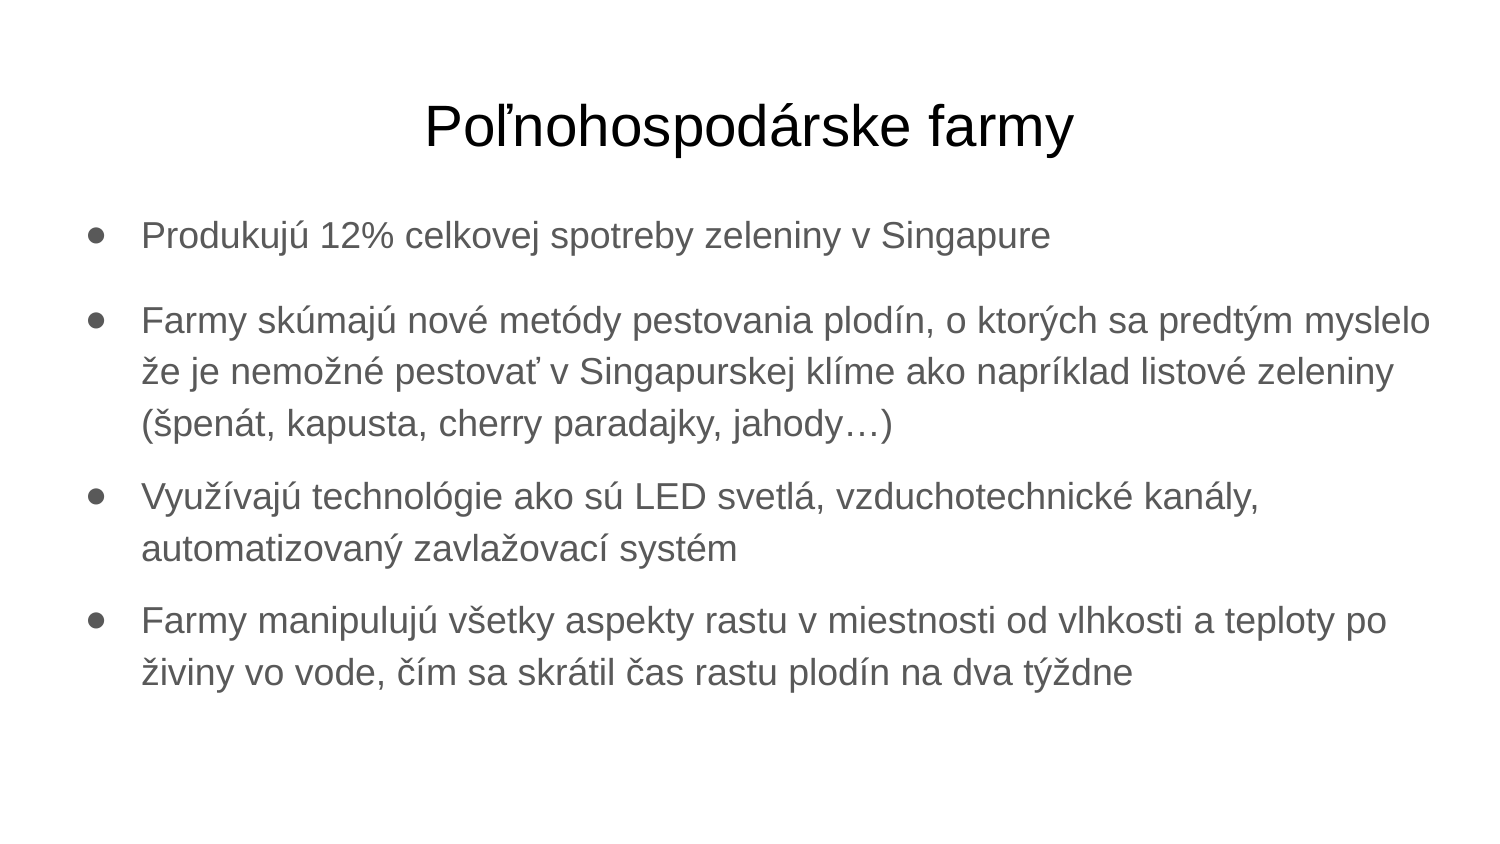

# Poľnohospodárske farmy
Produkujú 12% celkovej spotreby zeleniny v Singapure
Farmy skúmajú nové metódy pestovania plodín, o ktorých sa predtým myslelo že je nemožné pestovať v Singapurskej klíme ako napríklad listové zeleniny (špenát, kapusta, cherry paradajky, jahody…)
Využívajú technológie ako sú LED svetlá, vzduchotechnické kanály, automatizovaný zavlažovací systém
Farmy manipulujú všetky aspekty rastu v miestnosti od vlhkosti a teploty po živiny vo vode, čím sa skrátil čas rastu plodín na dva týždne